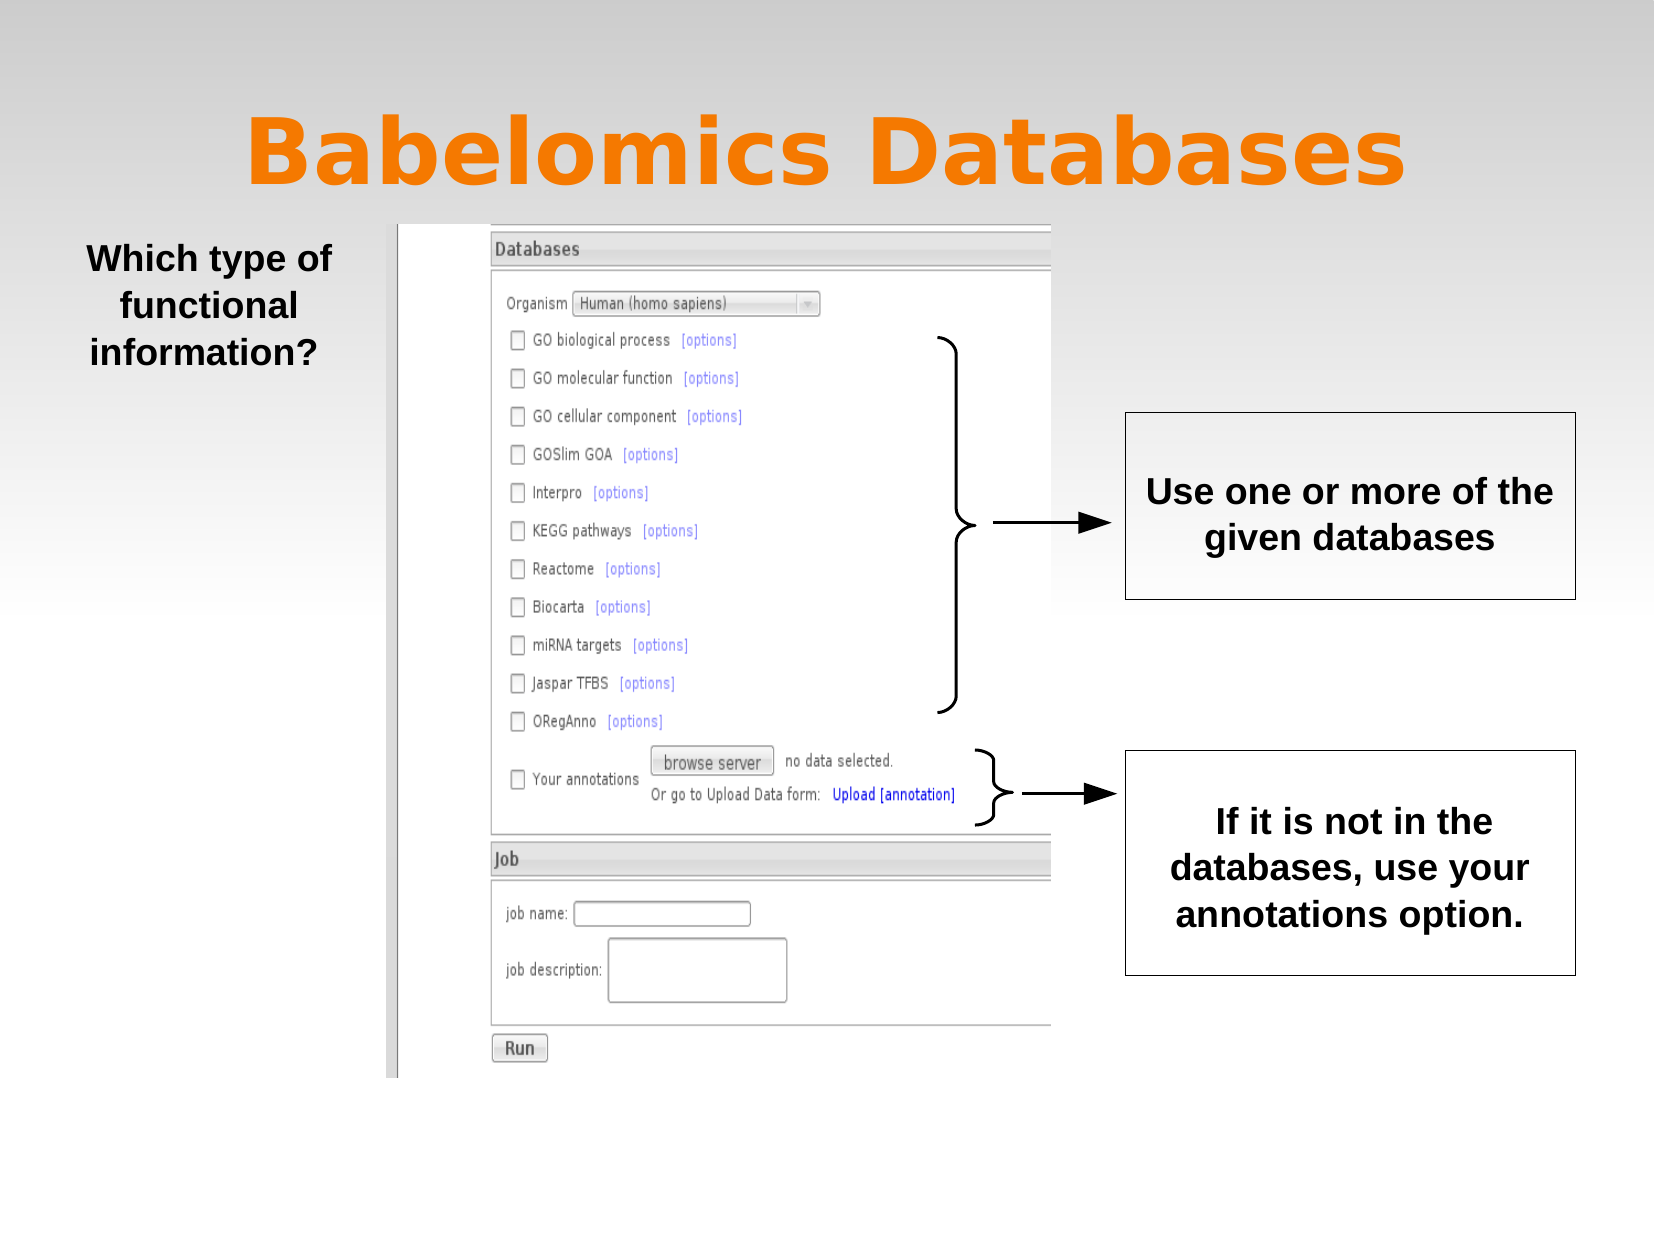

# Babelomics Databases
Which type of functional information?
Use one or more of the given databases
 If it is not in the databases, use your annotations option.